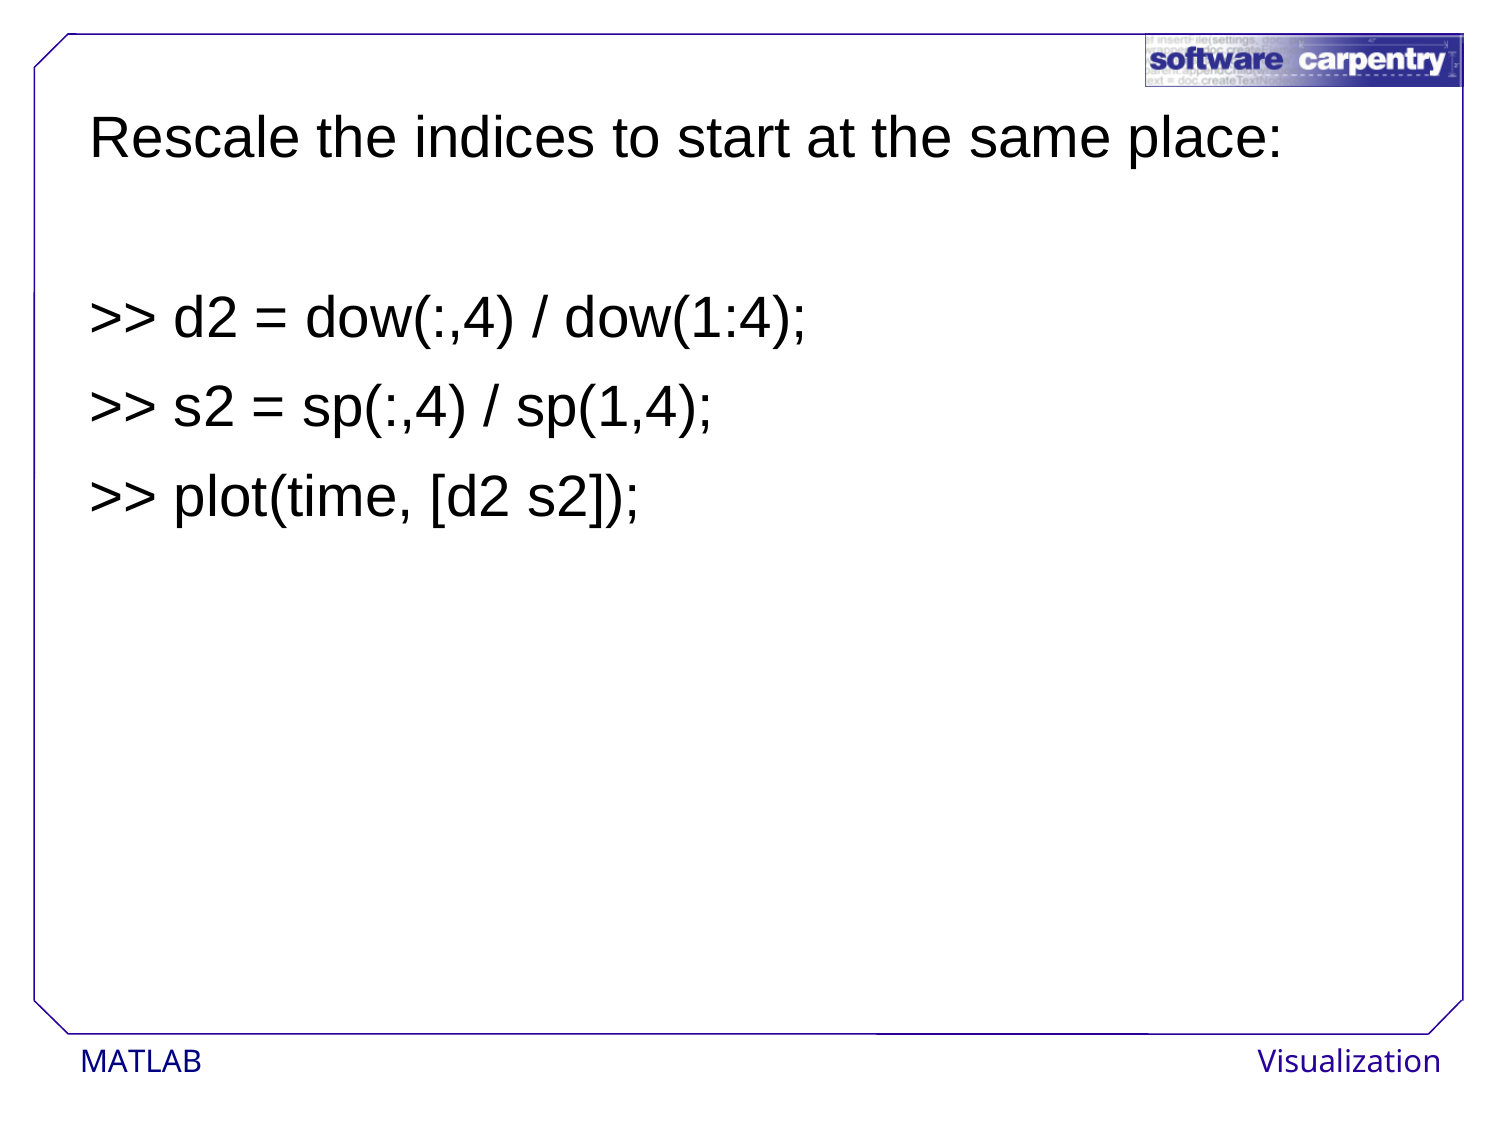

# Rescale the indices to start at the same place:
>> d2 = dow(:,4) / dow(1:4);
>> s2 = sp(:,4) / sp(1,4);
>> plot(time, [d2 s2]);